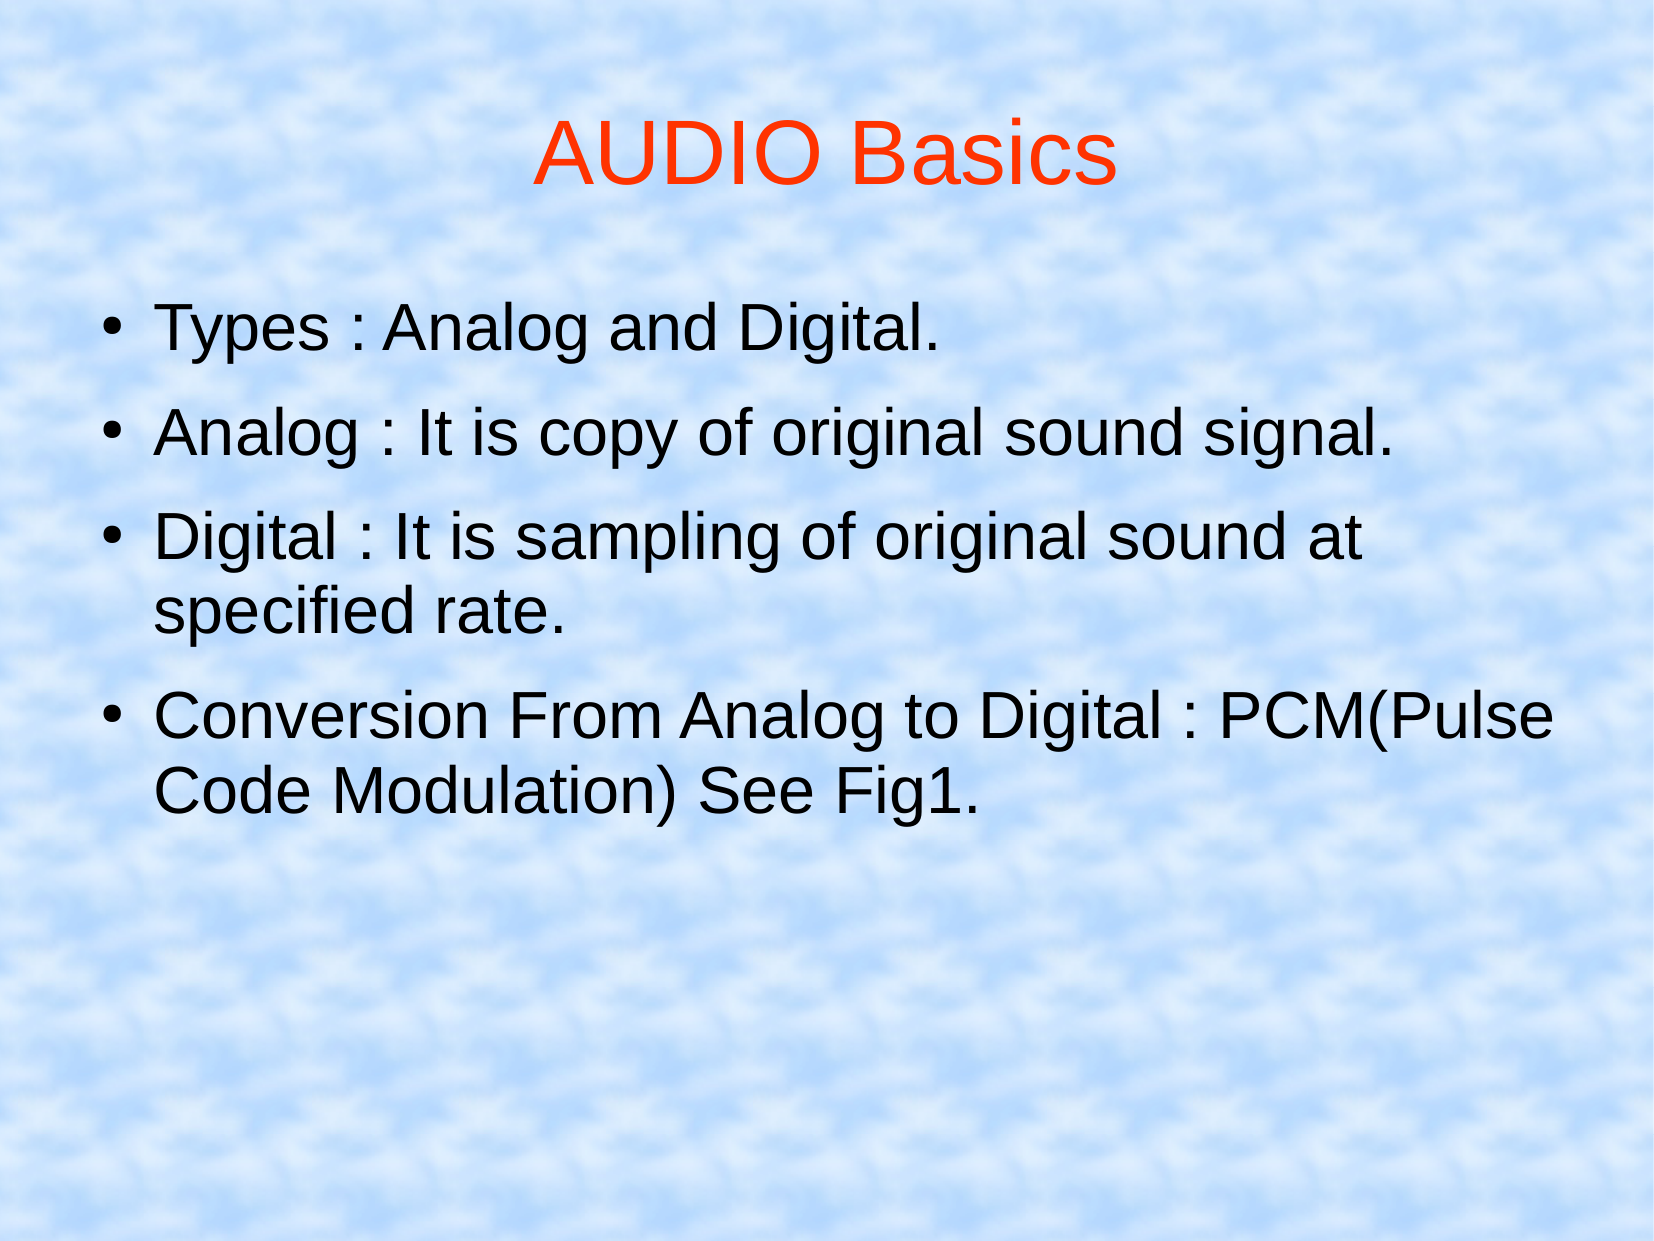

# AUDIO Basics
Types : Analog and Digital.
Analog : It is copy of original sound signal.
Digital : It is sampling of original sound at specified rate.
Conversion From Analog to Digital : PCM(Pulse Code Modulation) See Fig1.